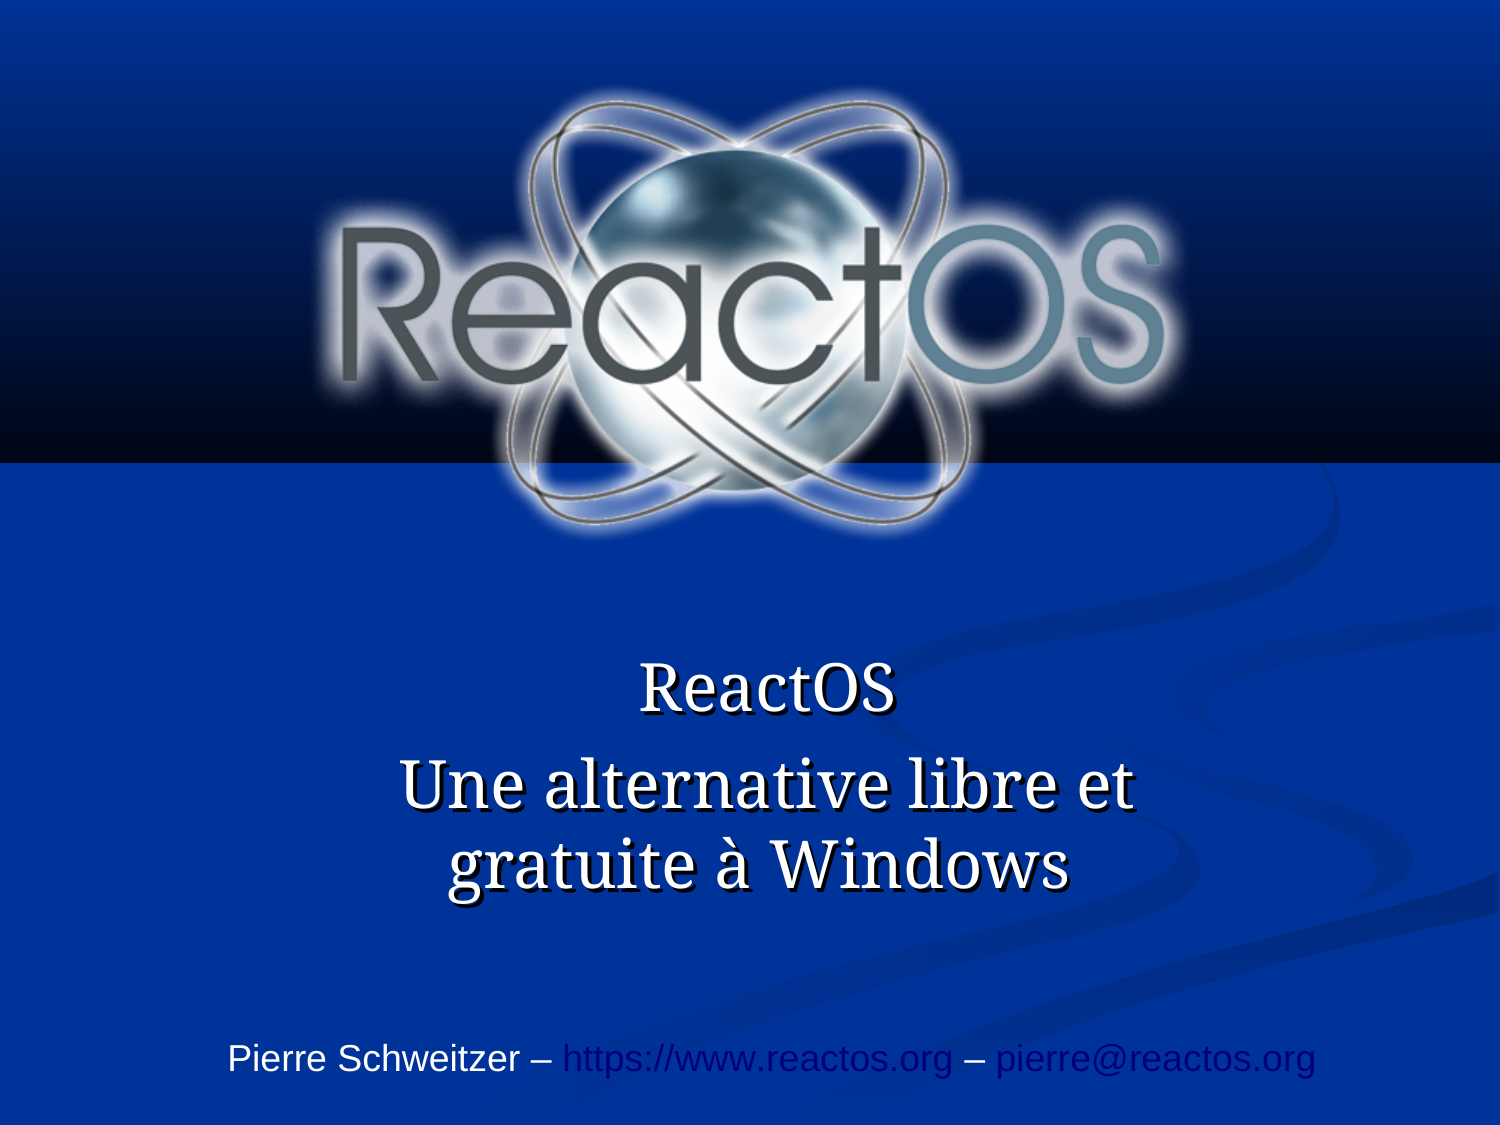

# ReactOS
Une alternative libre et gratuite à Windows
Pierre Schweitzer – https://www.reactos.org – pierre@reactos.org